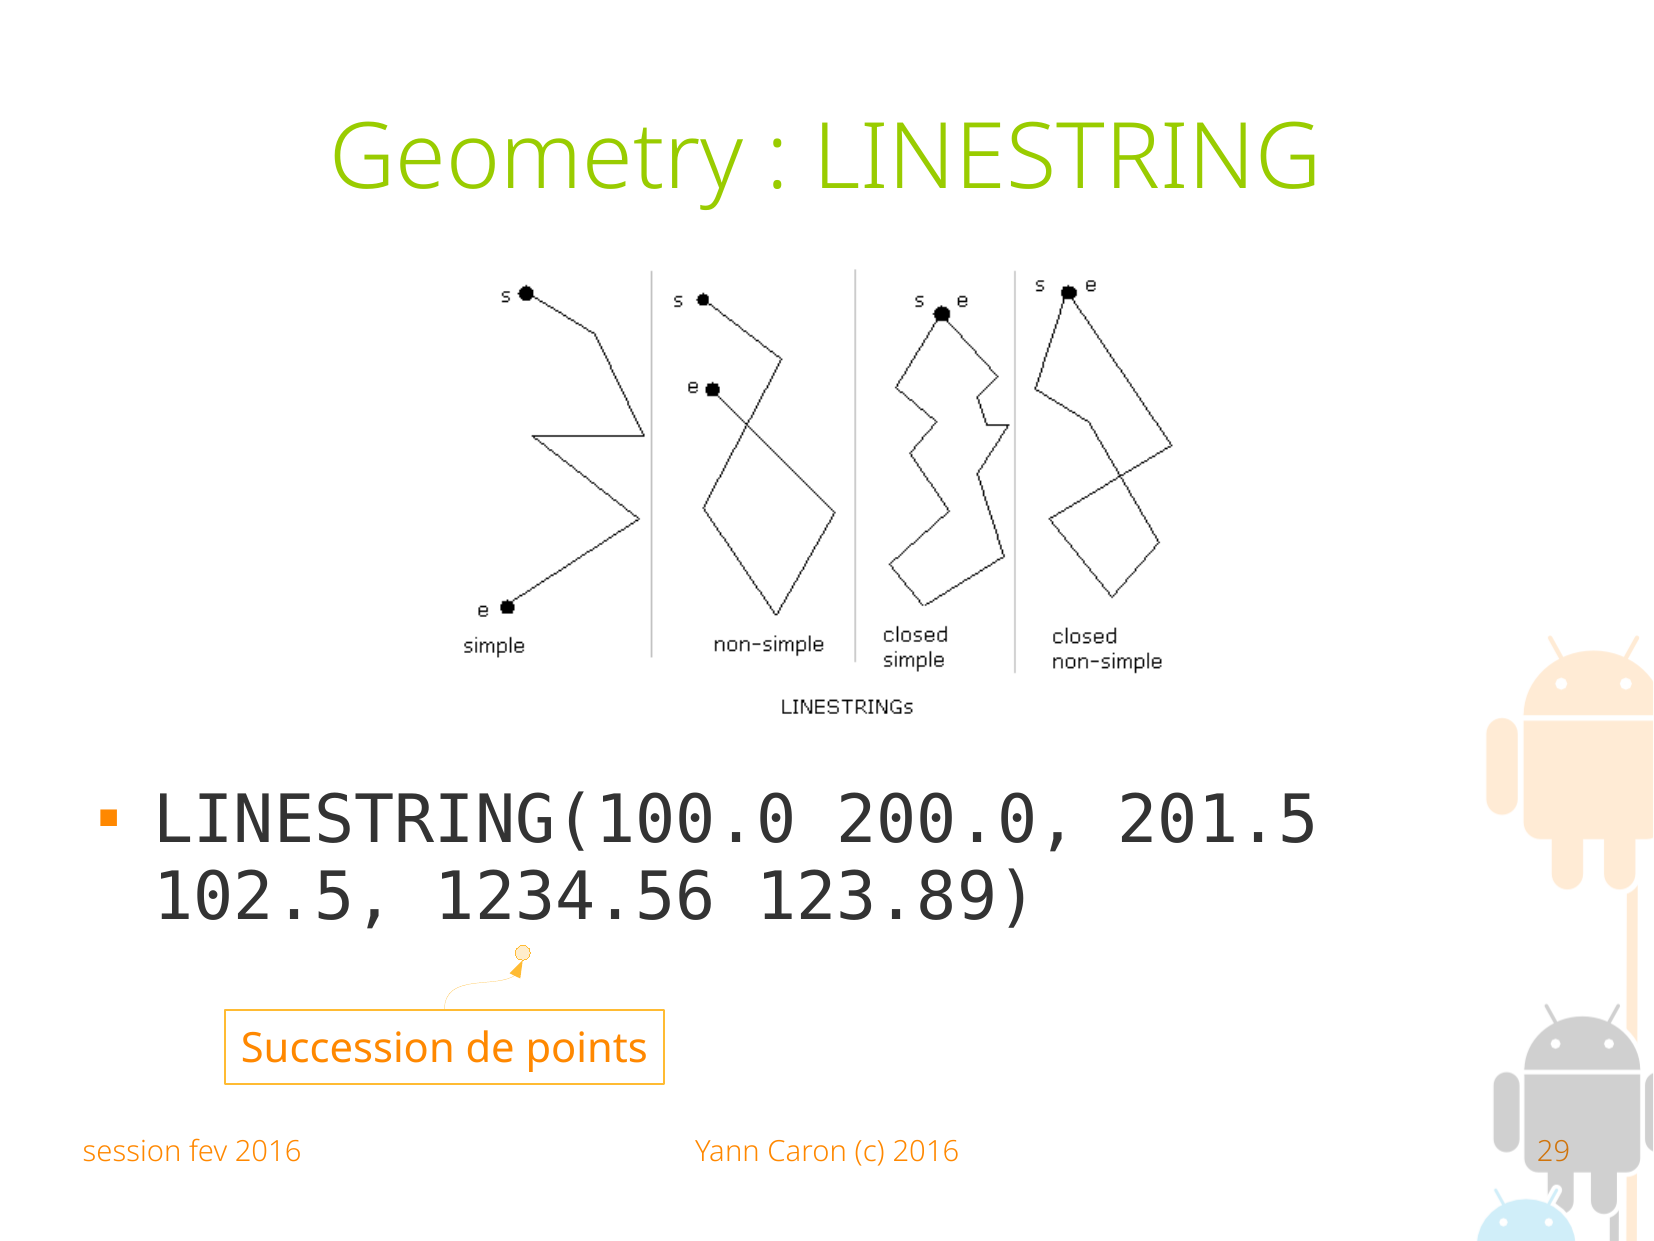

# Geometry : LINESTRING
LINESTRING(100.0 200.0, 201.5 102.5, 1234.56 123.89)
Succession de points
session fev 2016
Yann Caron (c) 2016
29